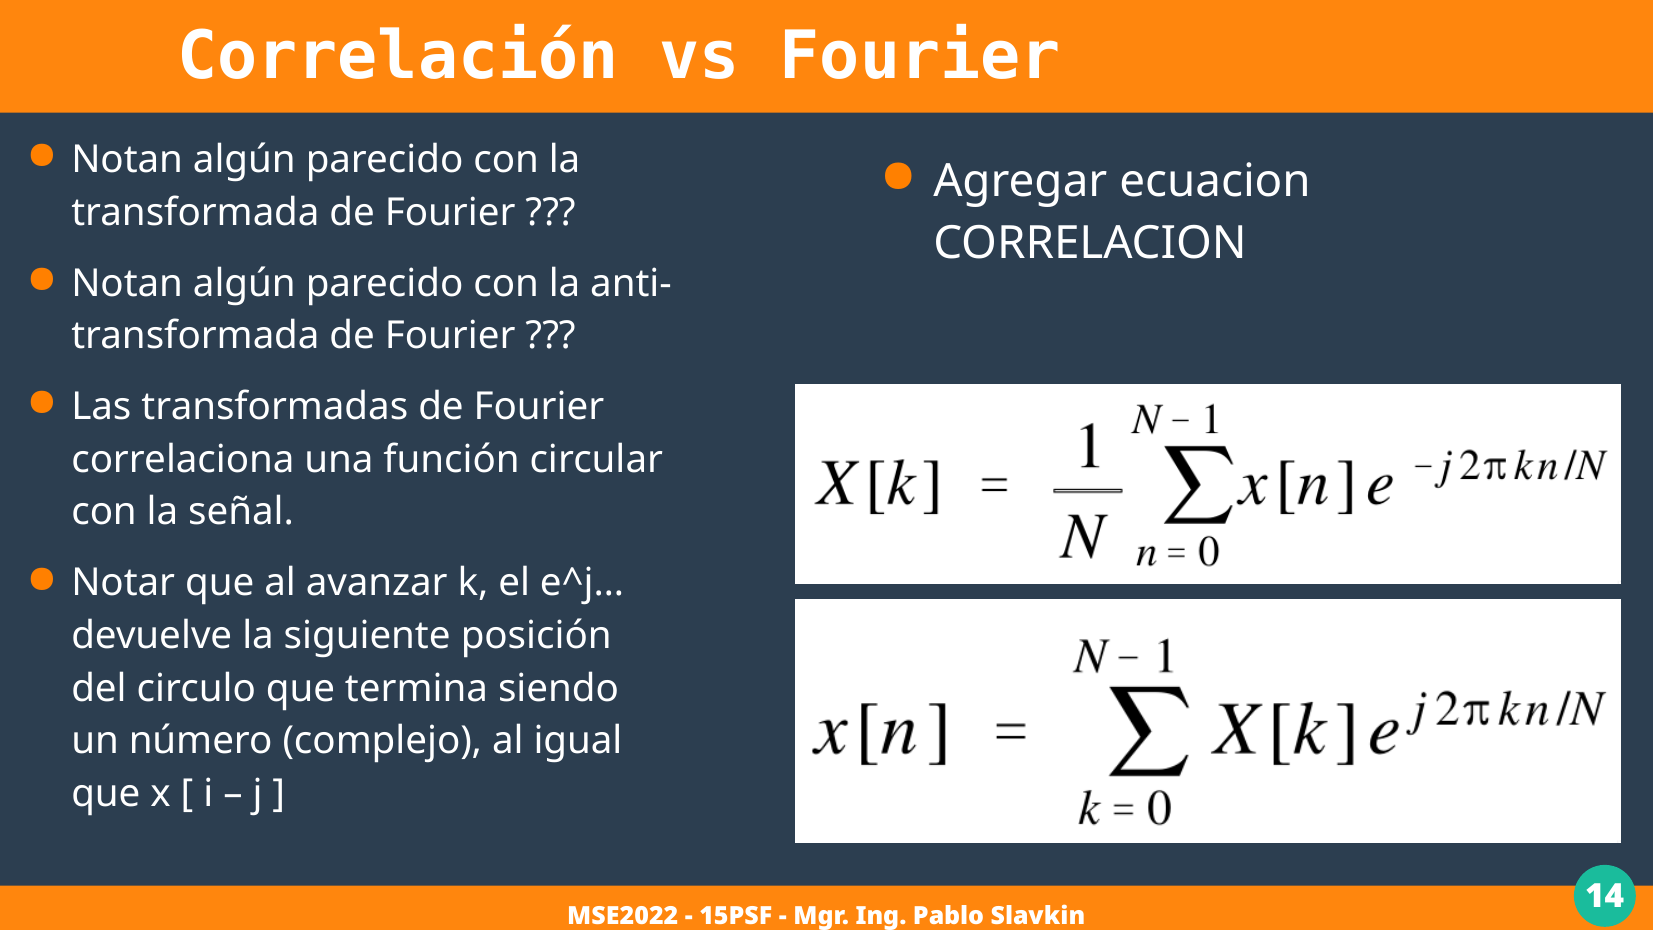

# Correlación vs Fourier
Notan algún parecido con la transformada de Fourier ???
Notan algún parecido con la anti-transformada de Fourier ???
Las transformadas de Fourier correlaciona una función circular con la señal.
Notar que al avanzar k, el e^j… devuelve la siguiente posición del circulo que termina siendo un número (complejo), al igual que x [ i – j ]
Agregar ecuacion CORRELACION
MSE2022 - 15PSF - Mgr. Ing. Pablo Slavkin